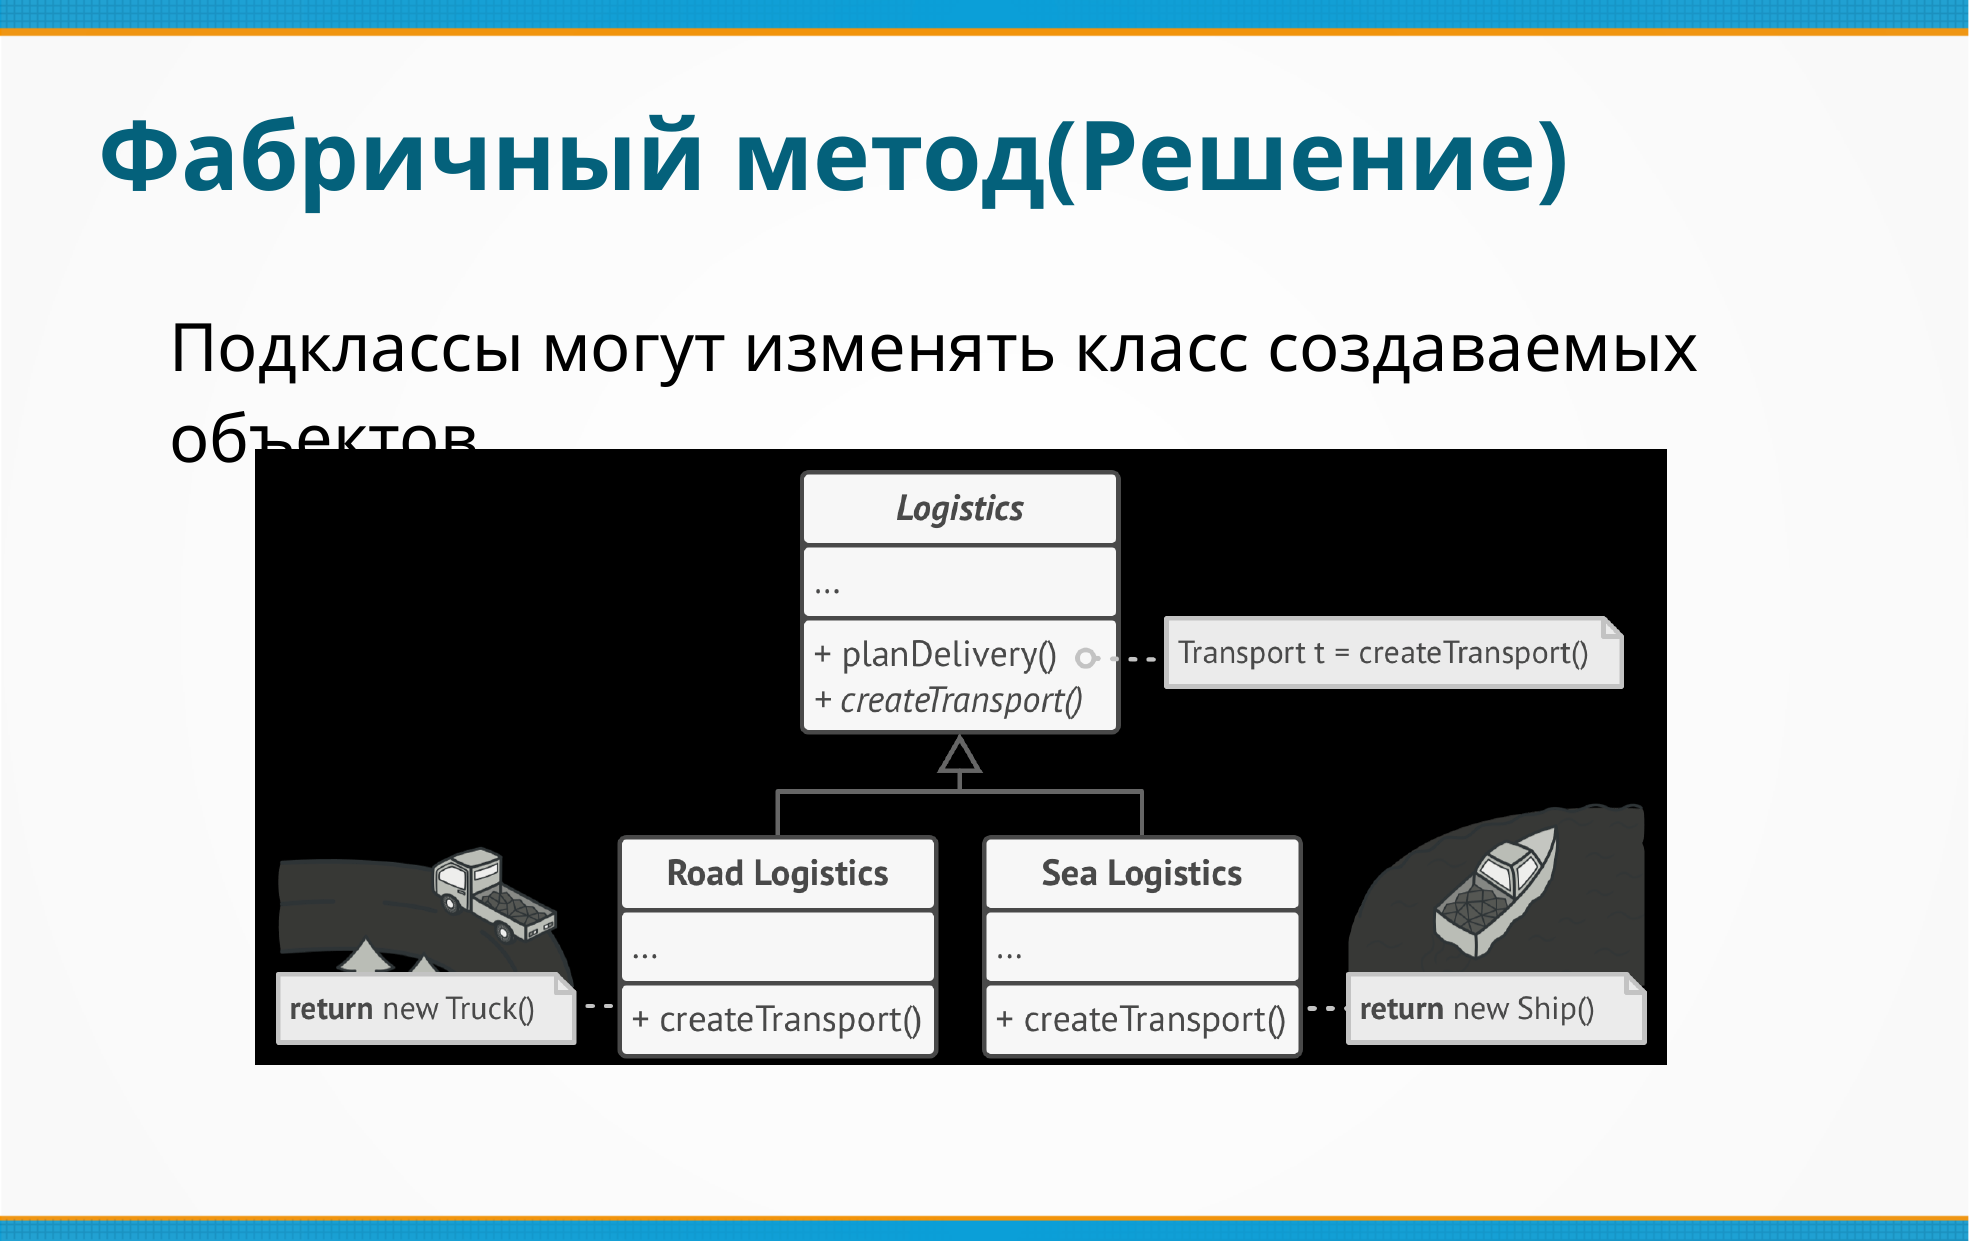

# Фабричный метод(Решение)
Подклассы могут изменять класс создаваемых объектов.